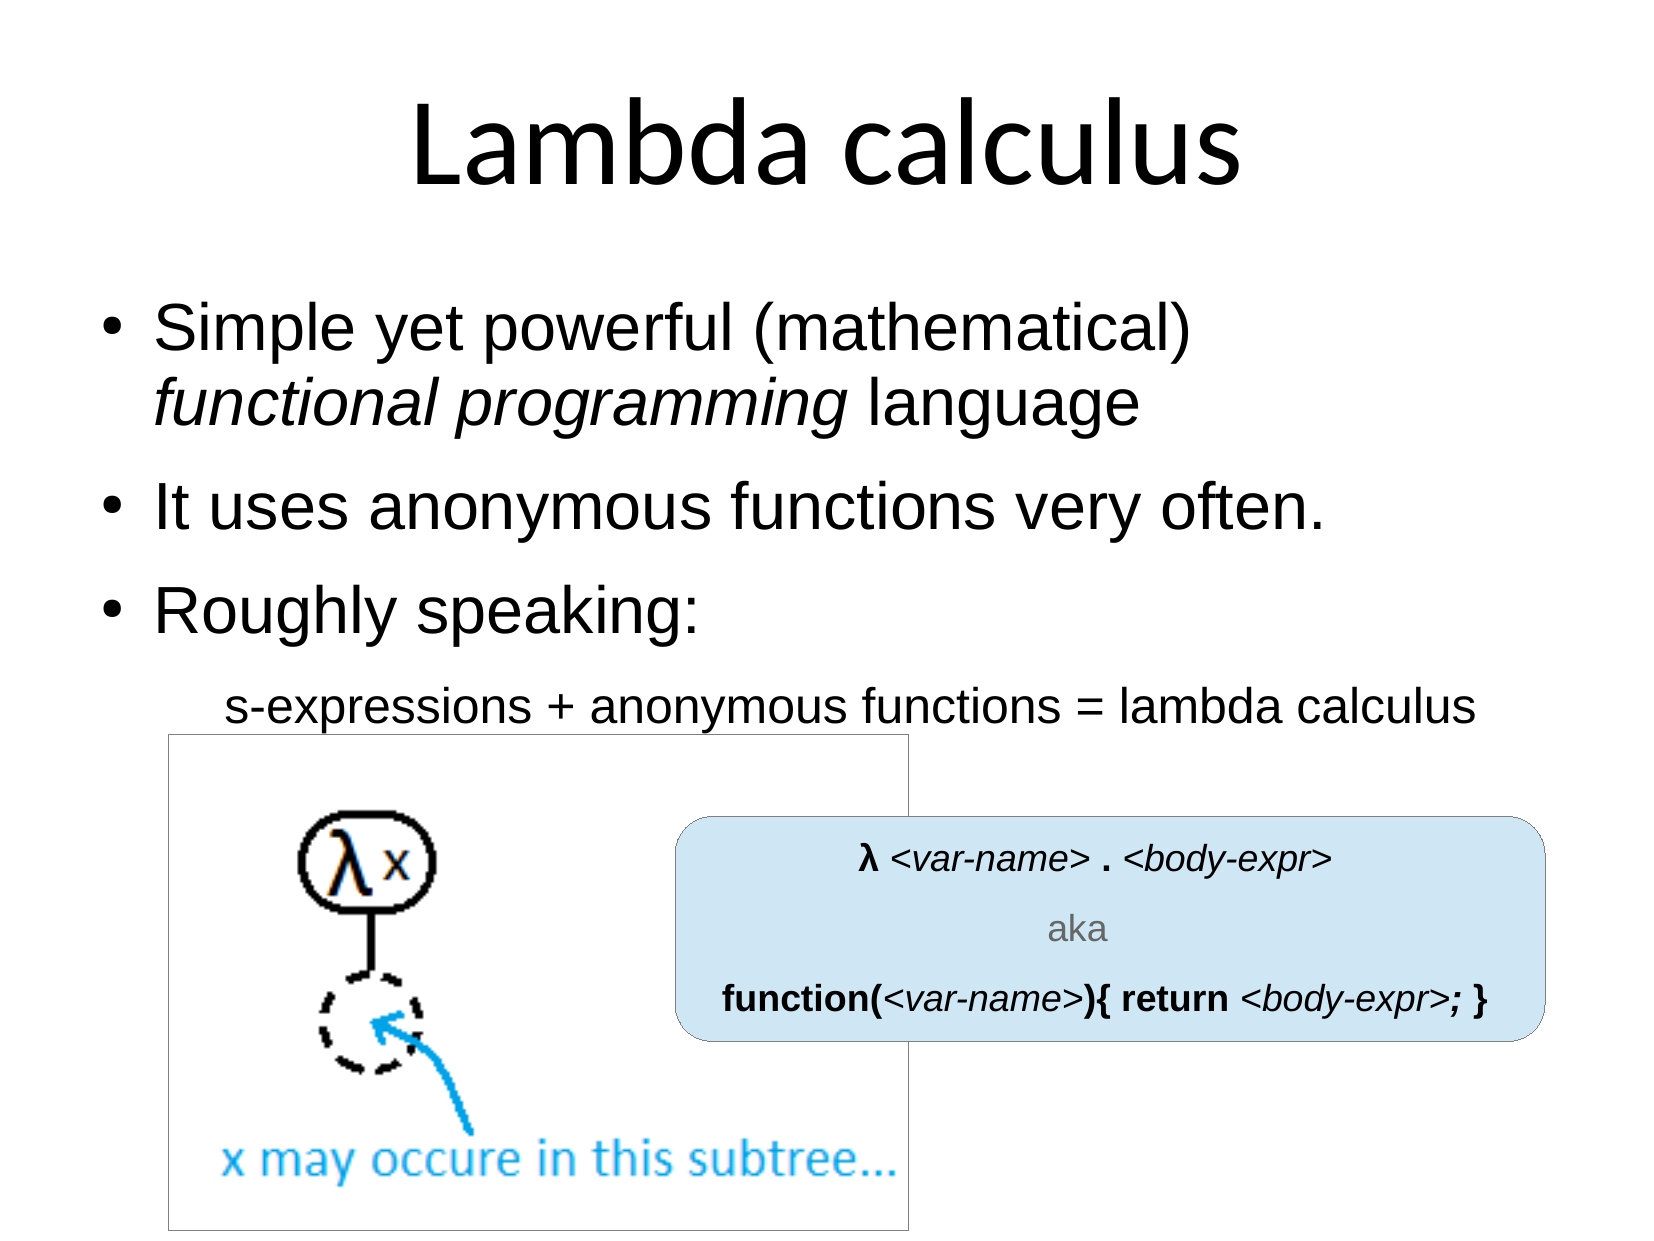

# Lambda calculus
Simple yet powerful (mathematical)
functional programming language
It uses anonymous functions very often.
Roughly speaking:
s-expressions + anonymous functions = lambda calculus
 λ <var-name> . <body-expr>
 aka
 function(<var-name>){ return <body-expr>; }